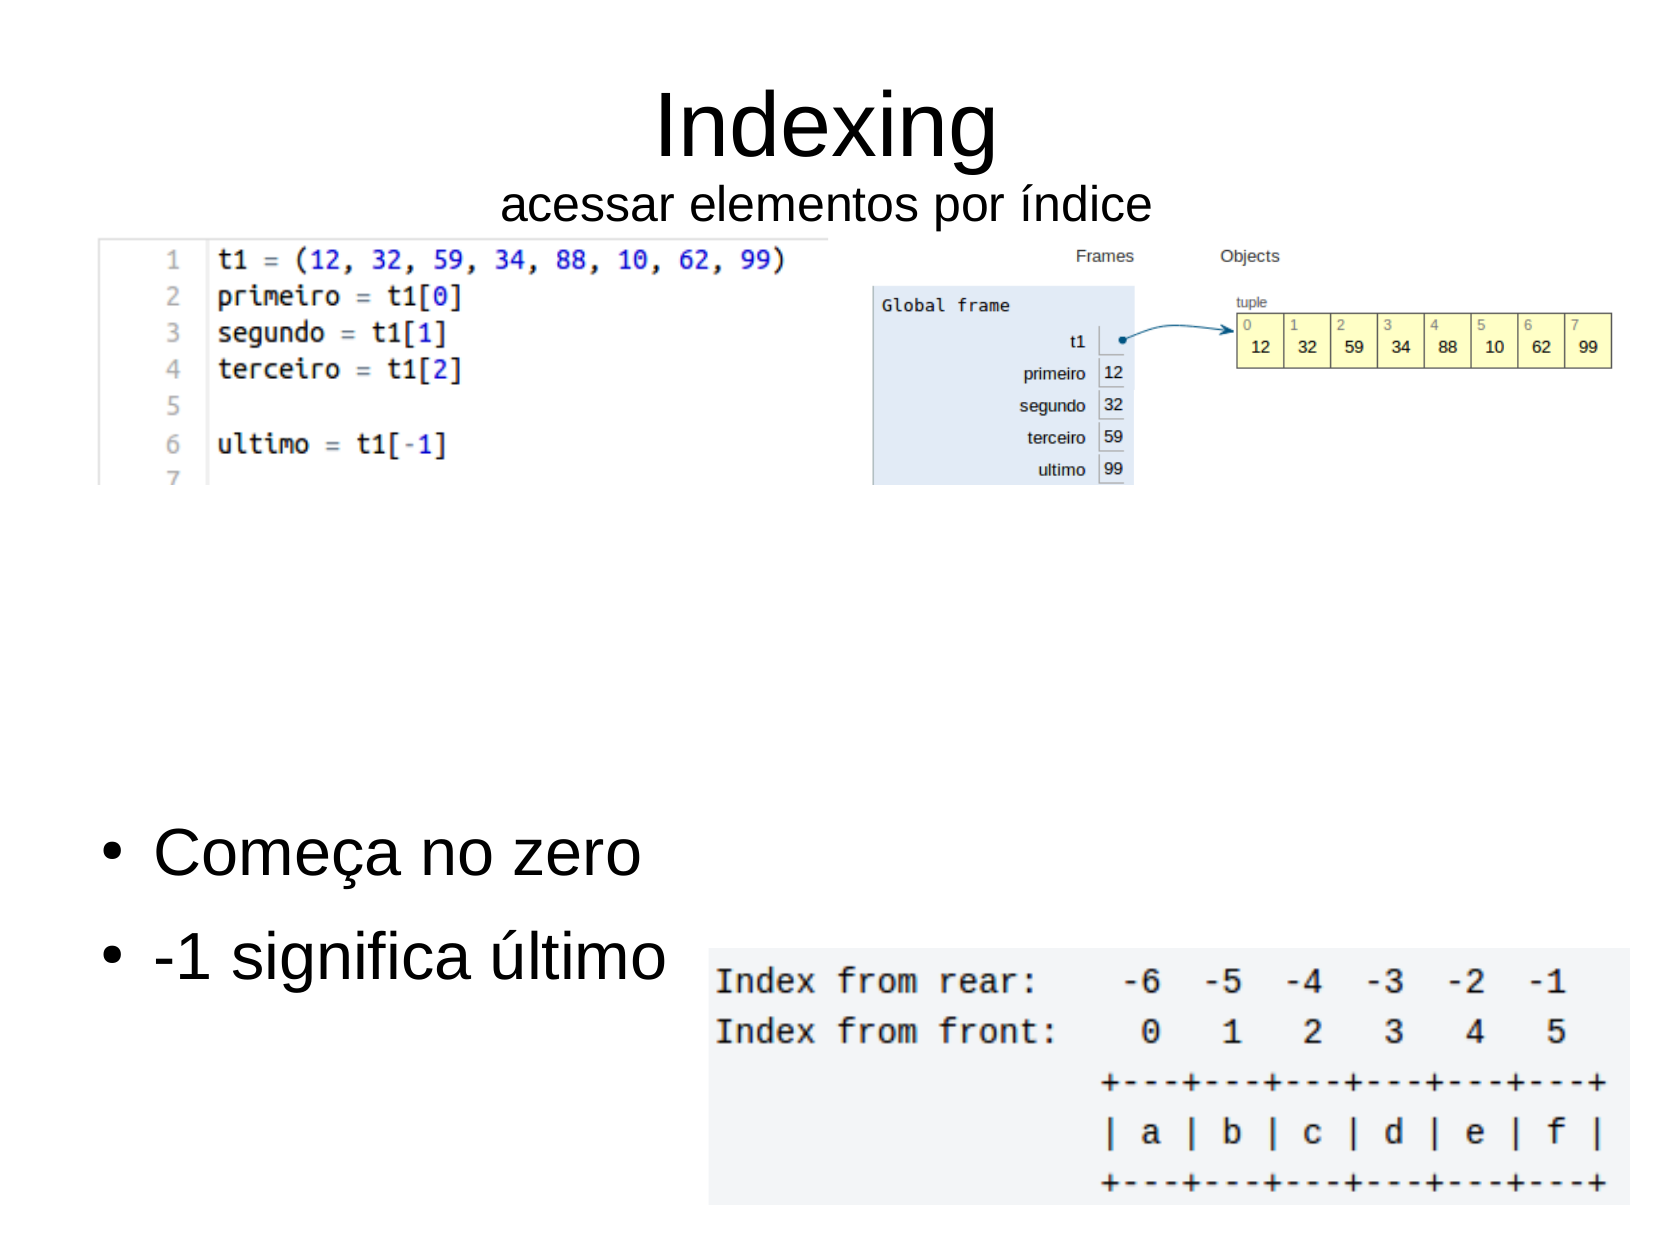

# Indexing acessar elementos por índice
Começa no zero
-1 significa último